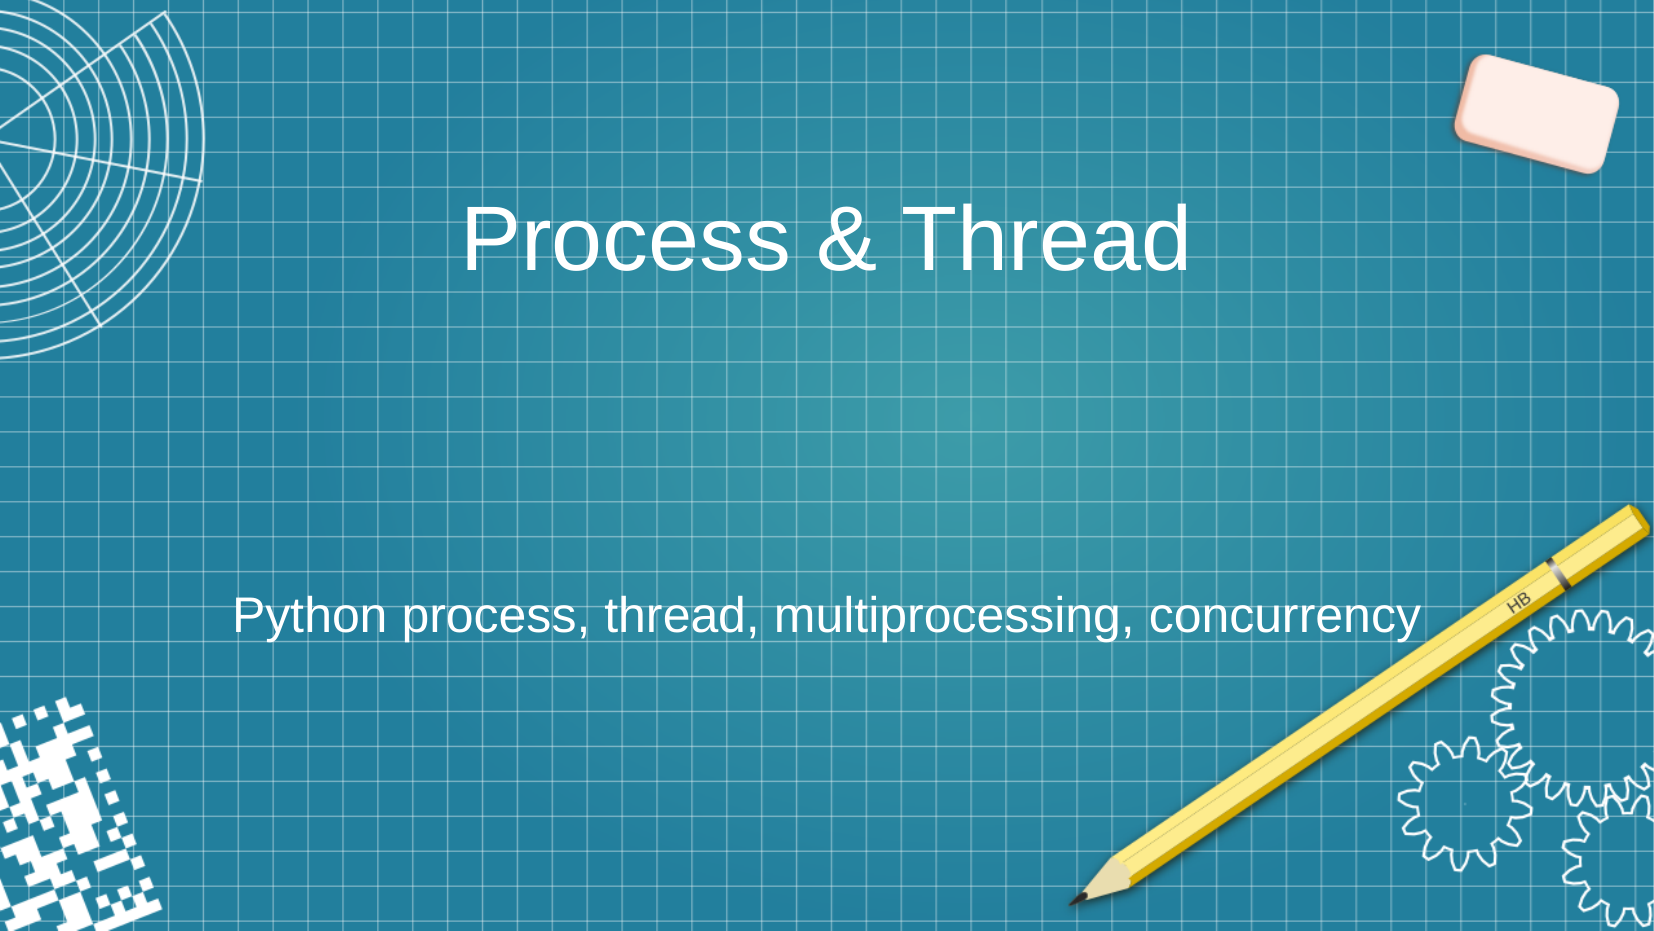

# Process & Thread
Python process, thread, multiprocessing, concurrency